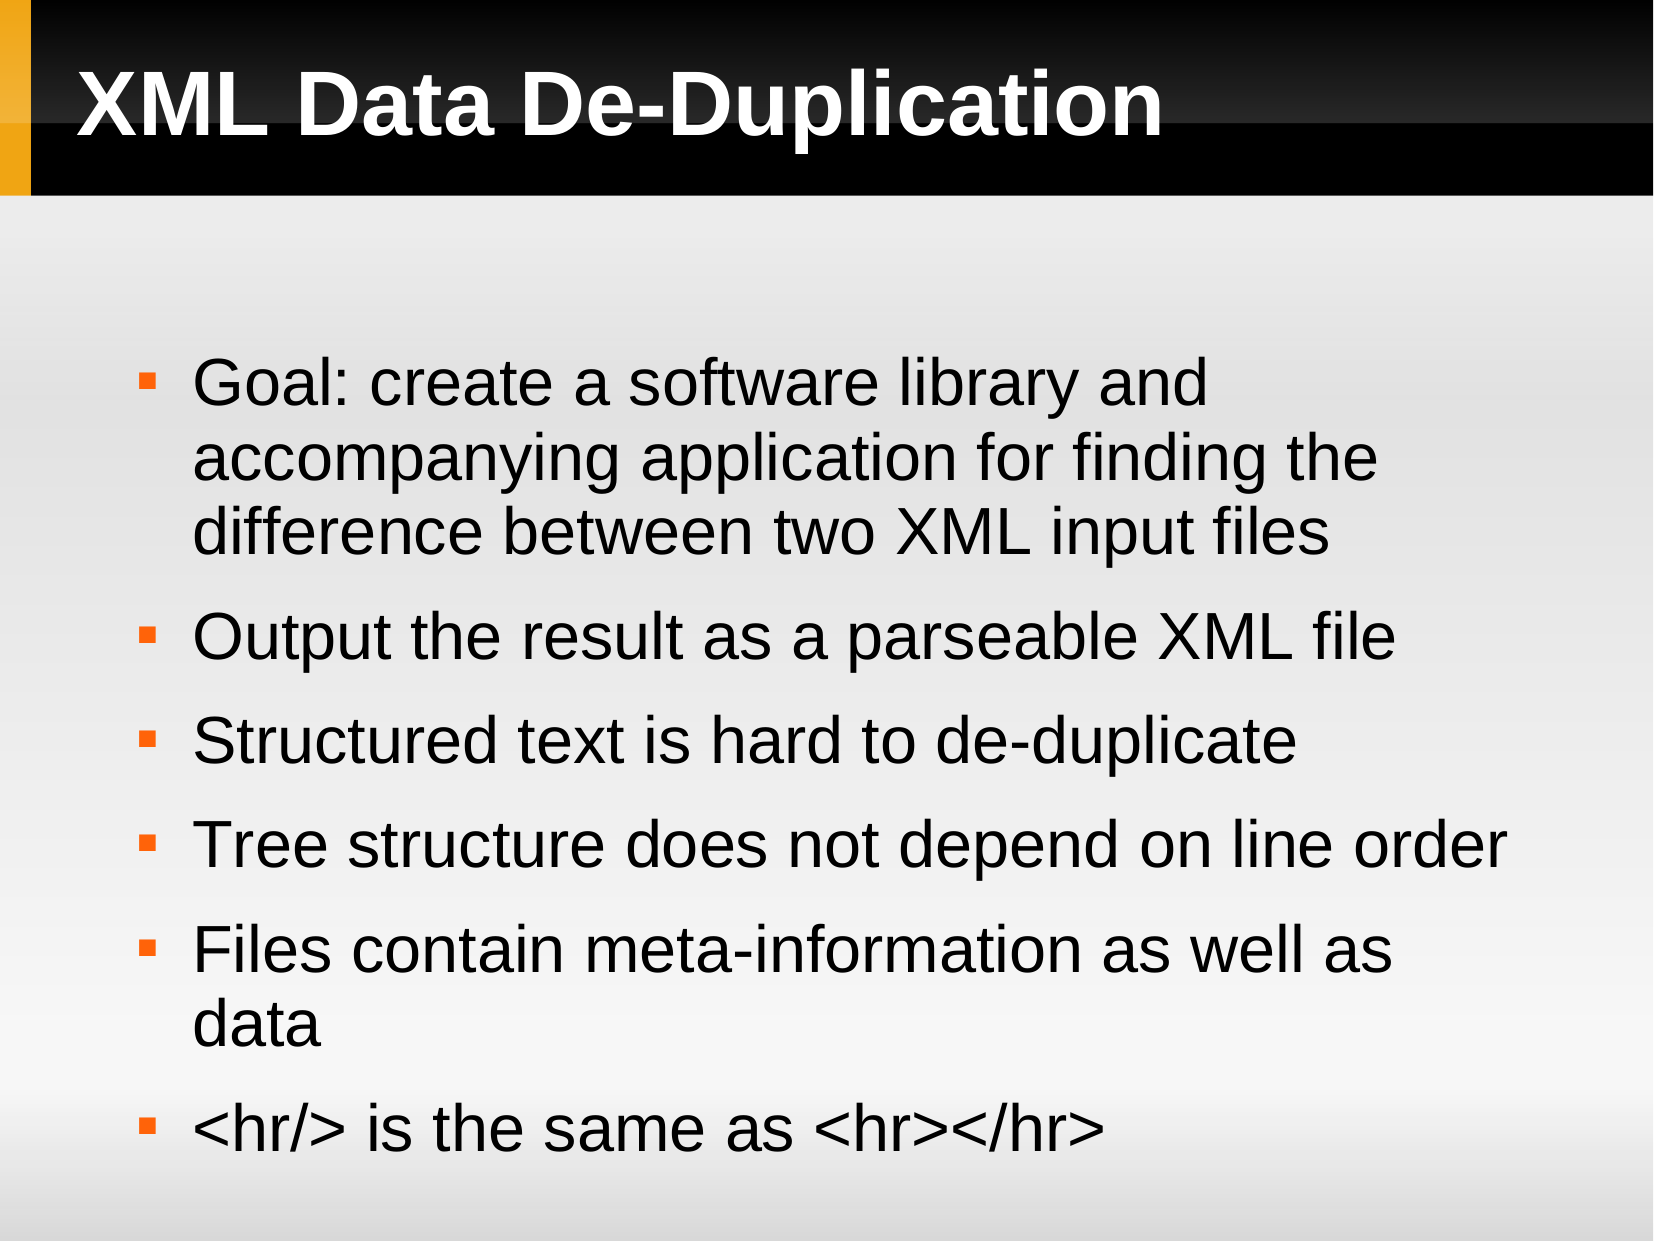

# XML Data De-Duplication
Goal: create a software library and accompanying application for finding the difference between two XML input files
Output the result as a parseable XML file
Structured text is hard to de-duplicate
Tree structure does not depend on line order
Files contain meta-information as well as data
<hr/> is the same as <hr></hr>